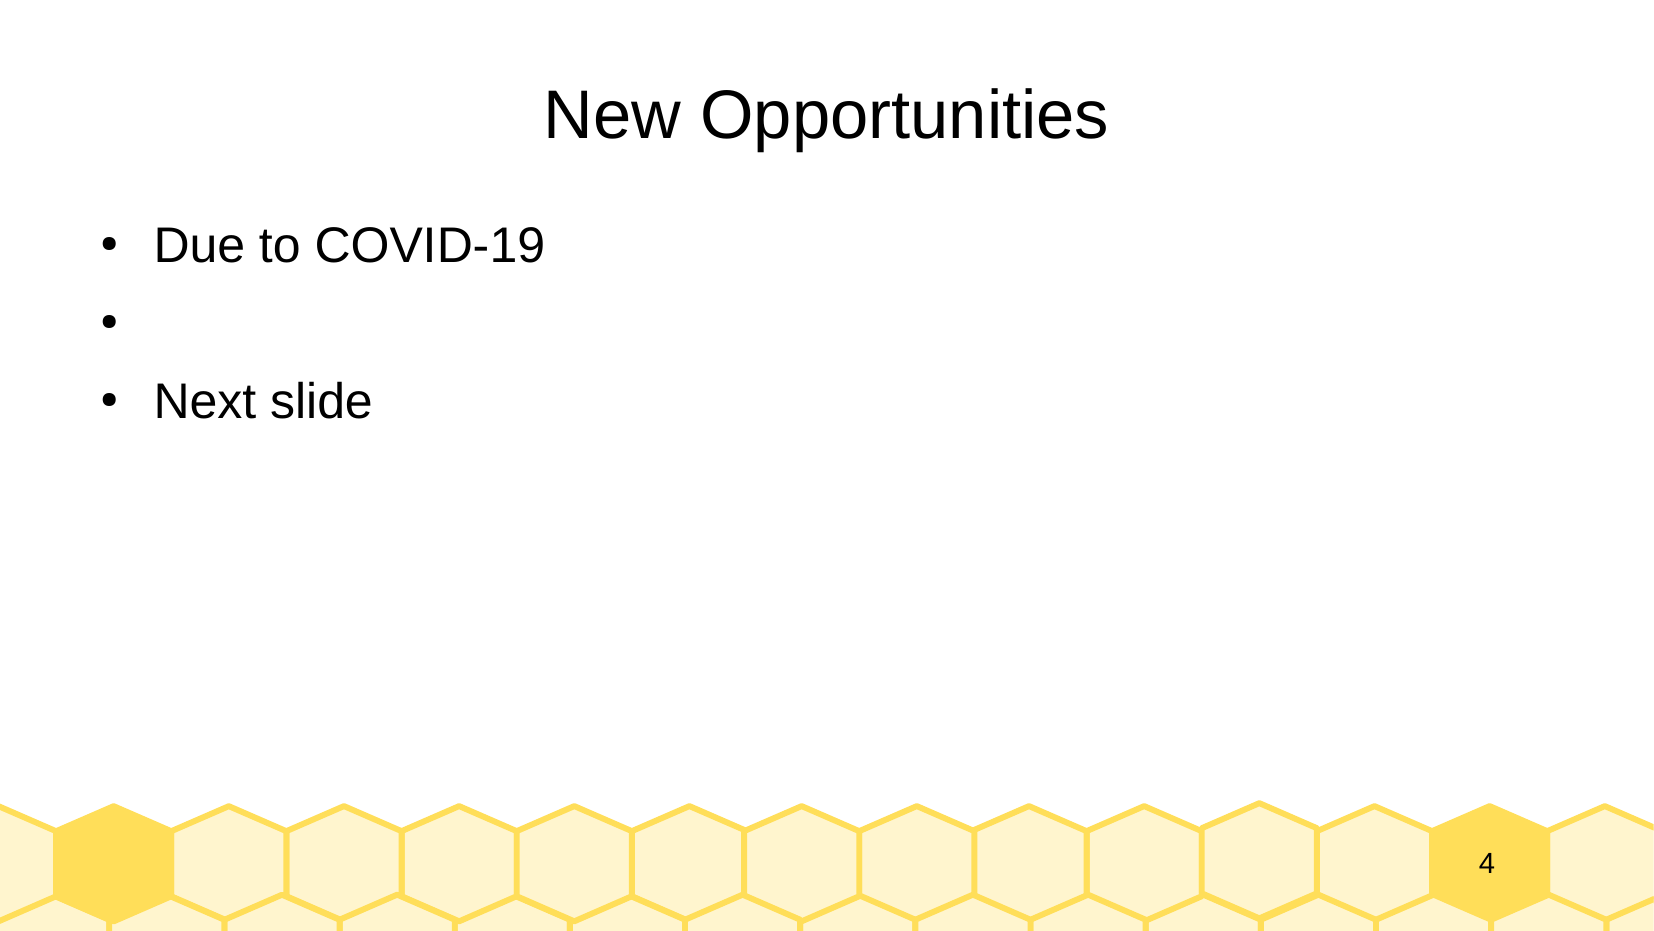

# New Opportunities
Due to COVID-19
Next slide